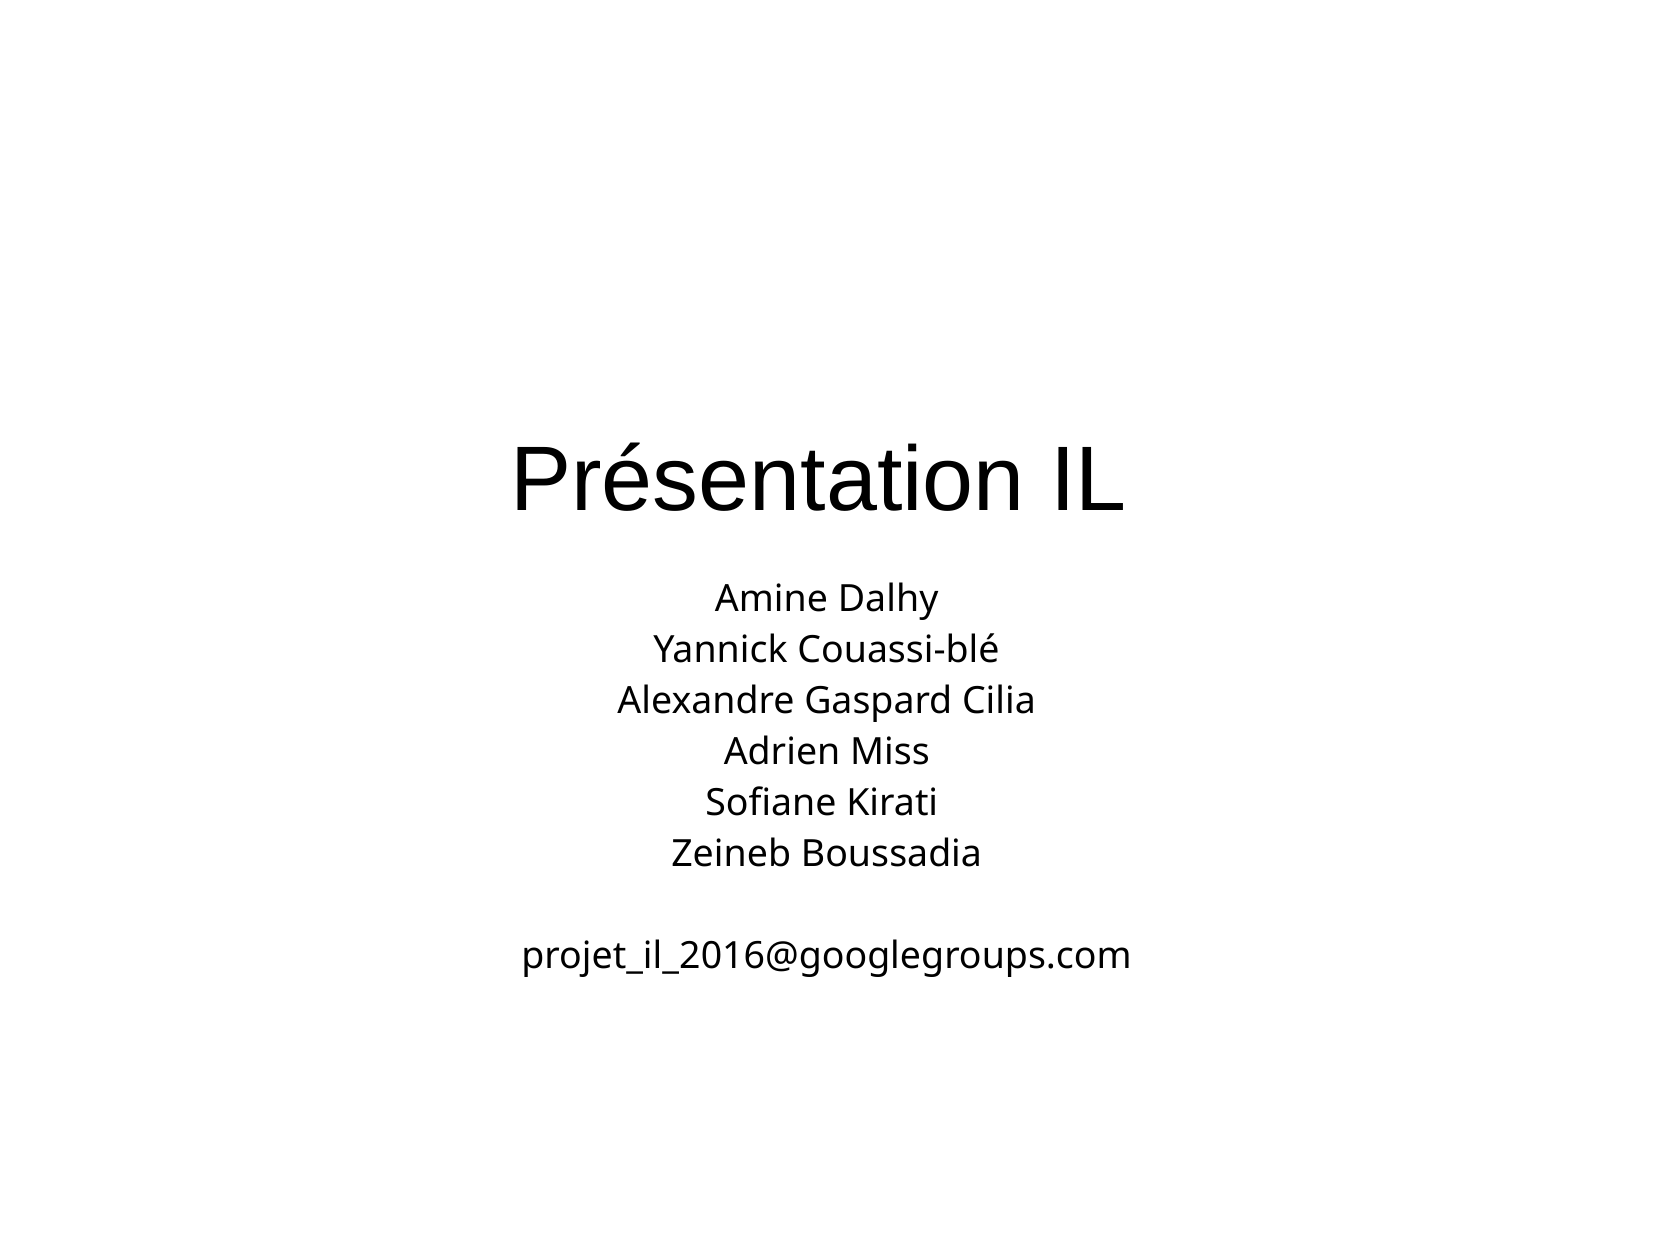

# Présentation IL
Amine Dalhy
Yannick Couassi-blé
Alexandre Gaspard Cilia
Adrien Miss
Sofiane Kirati
Zeineb Boussadia
projet_il_2016@googlegroups.com